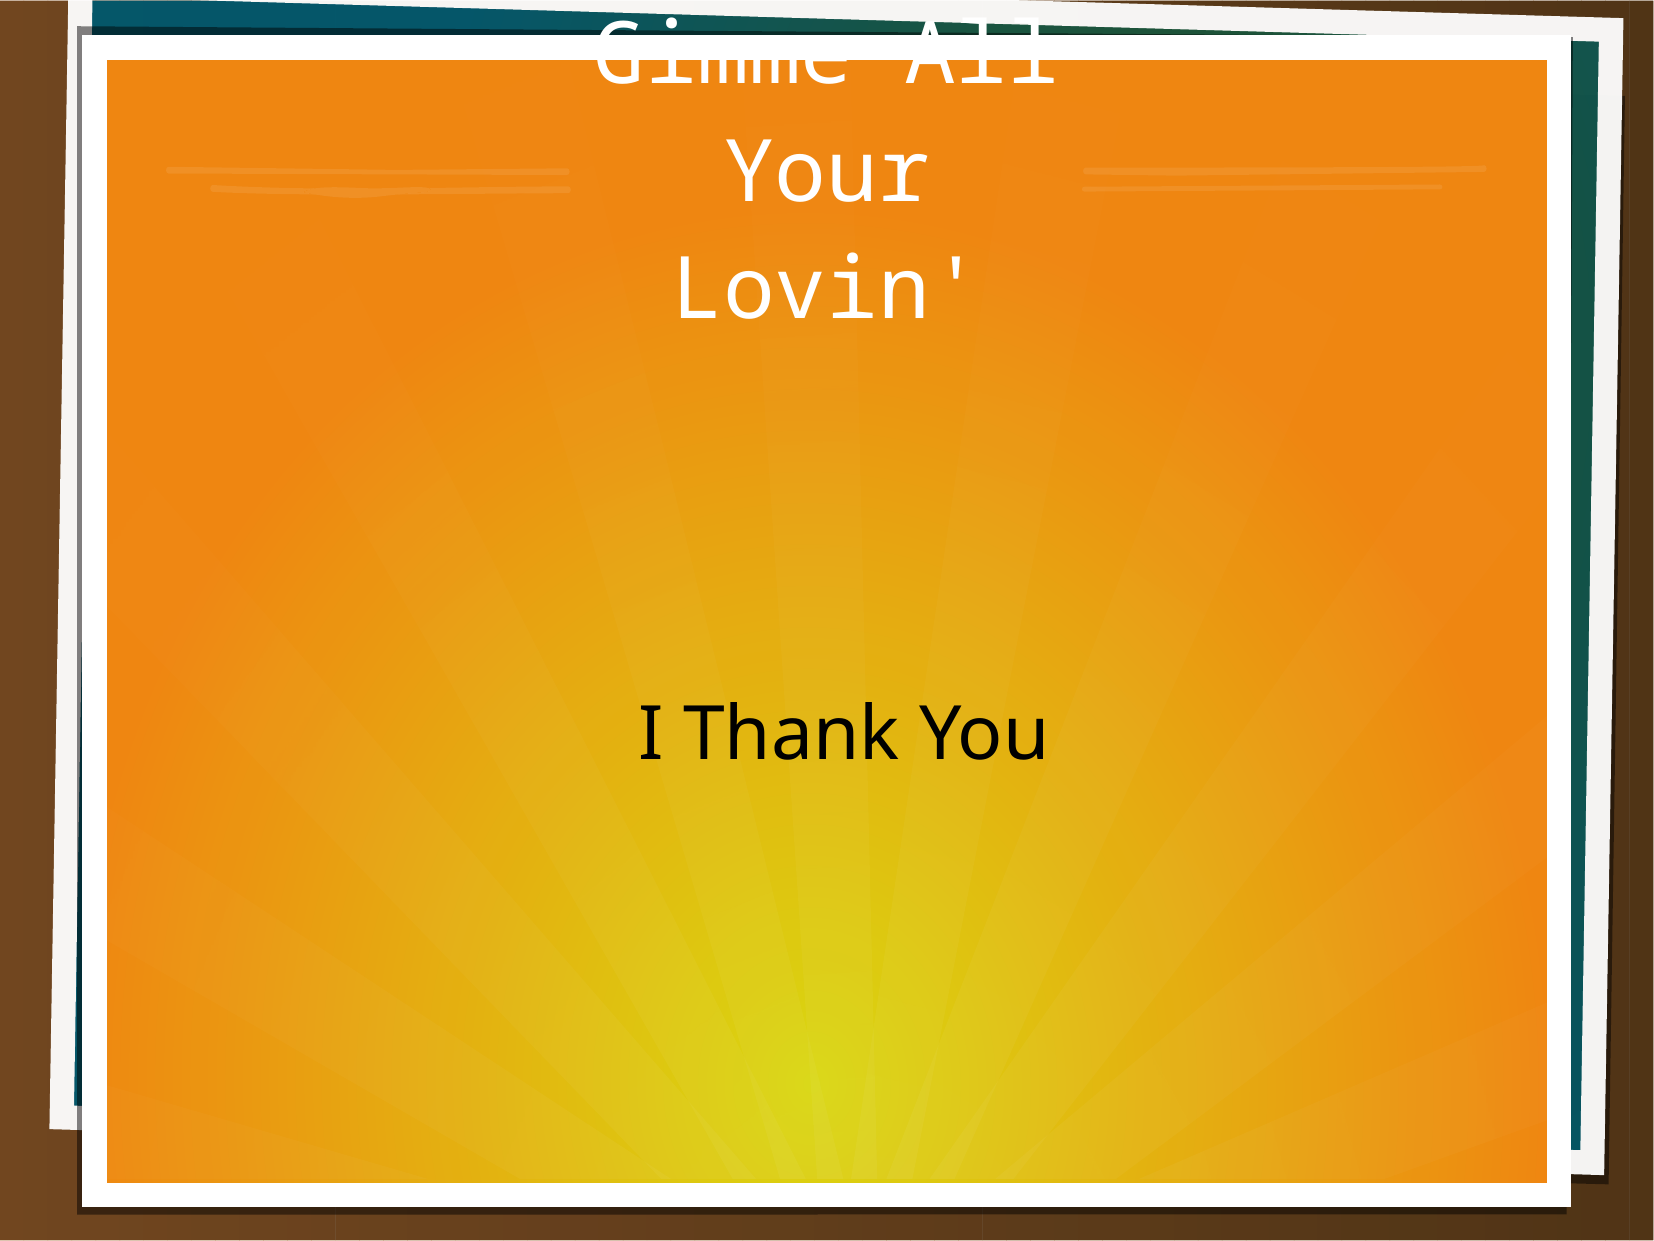

# Gimme All Your Lovin'
I Thank You